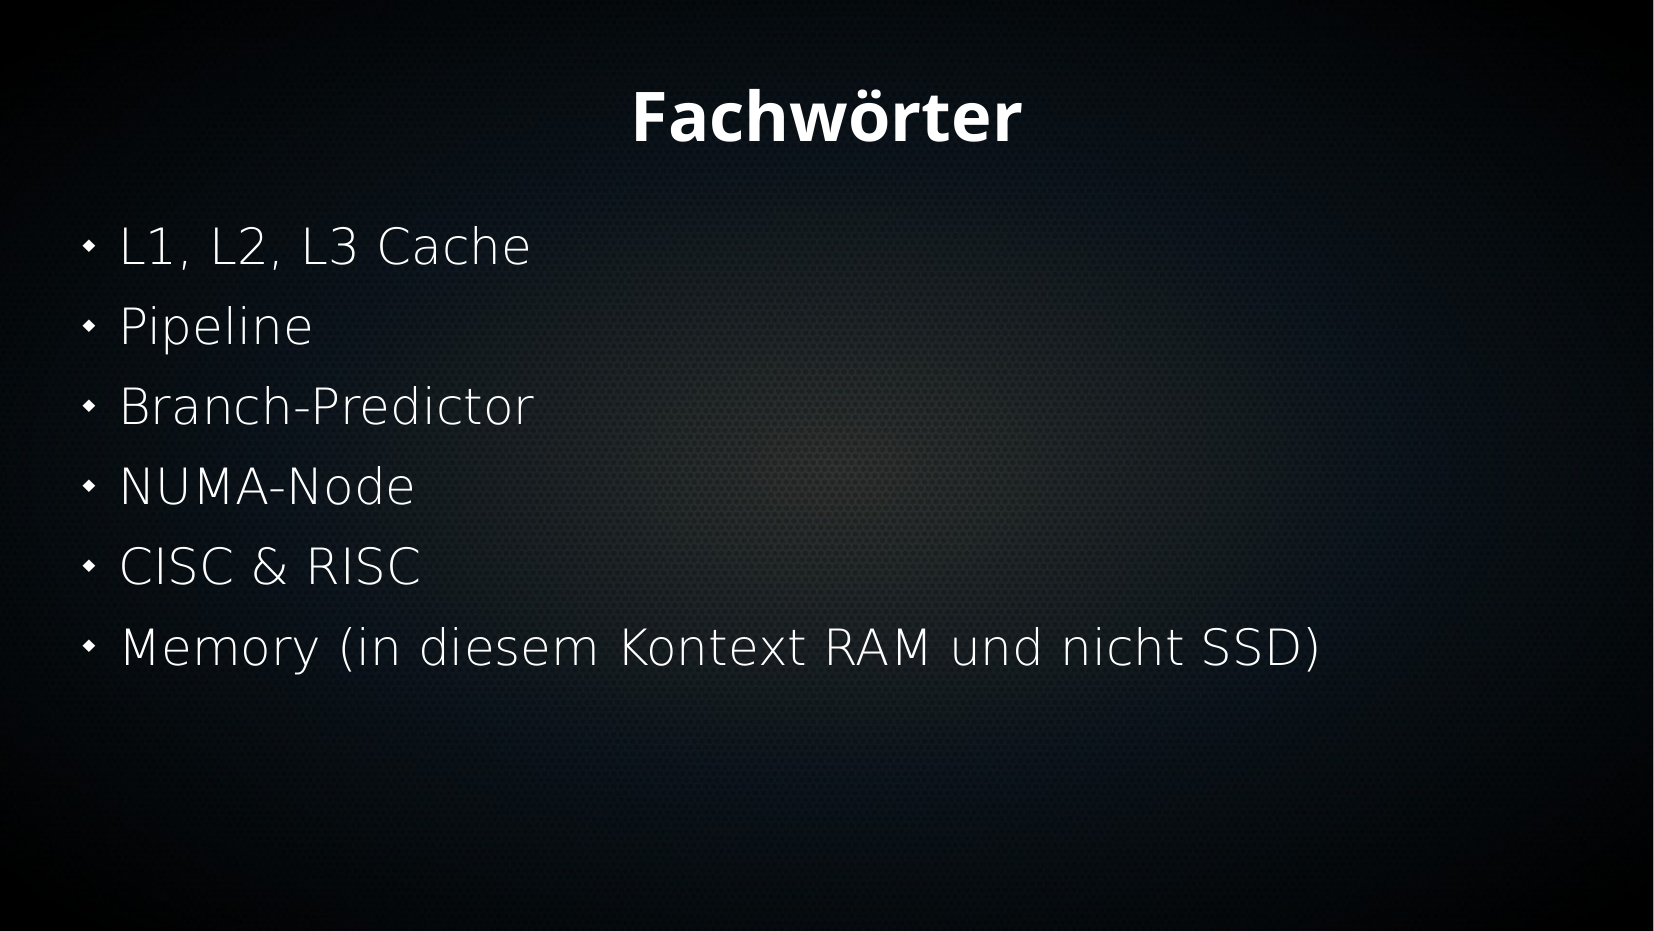

# Fachwörter
L1, L2, L3 Cache
Pipeline
Branch-Predictor
NUMA-Node
CISC & RISC
Memory (in diesem Kontext RAM und nicht SSD)